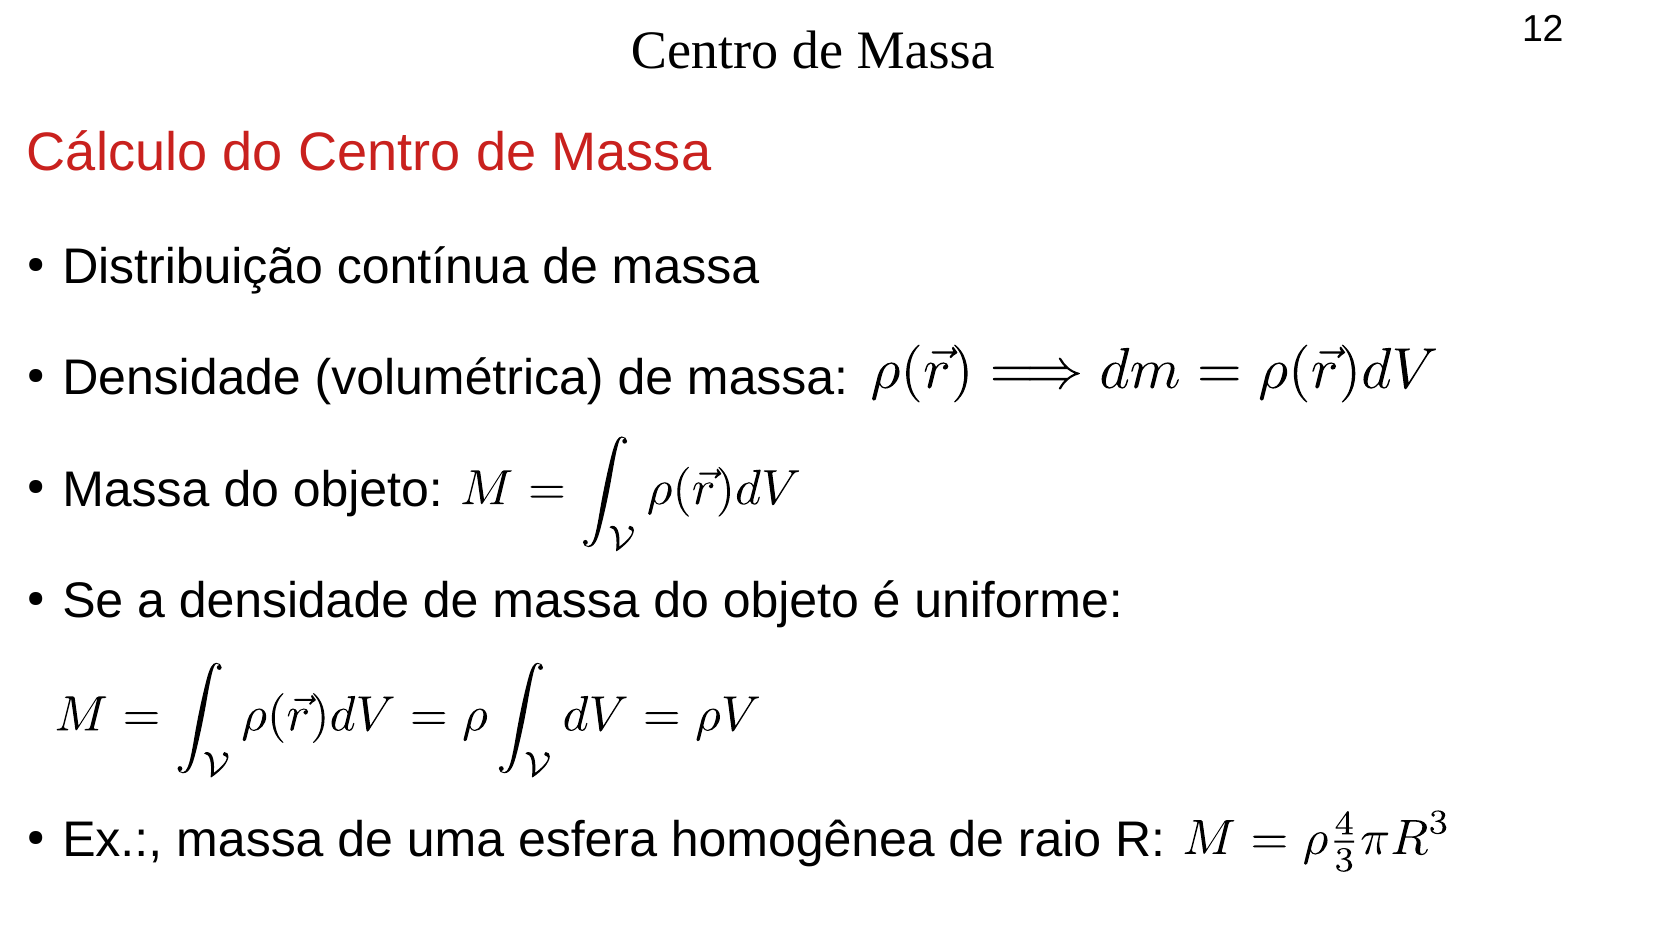

Centro de Massa
Cálculo do Centro de Massa
Distribuição contínua de massa
Densidade (volumétrica) de massa:
Massa do objeto:
Se a densidade de massa do objeto é uniforme:
Ex.:, massa de uma esfera homogênea de raio R: